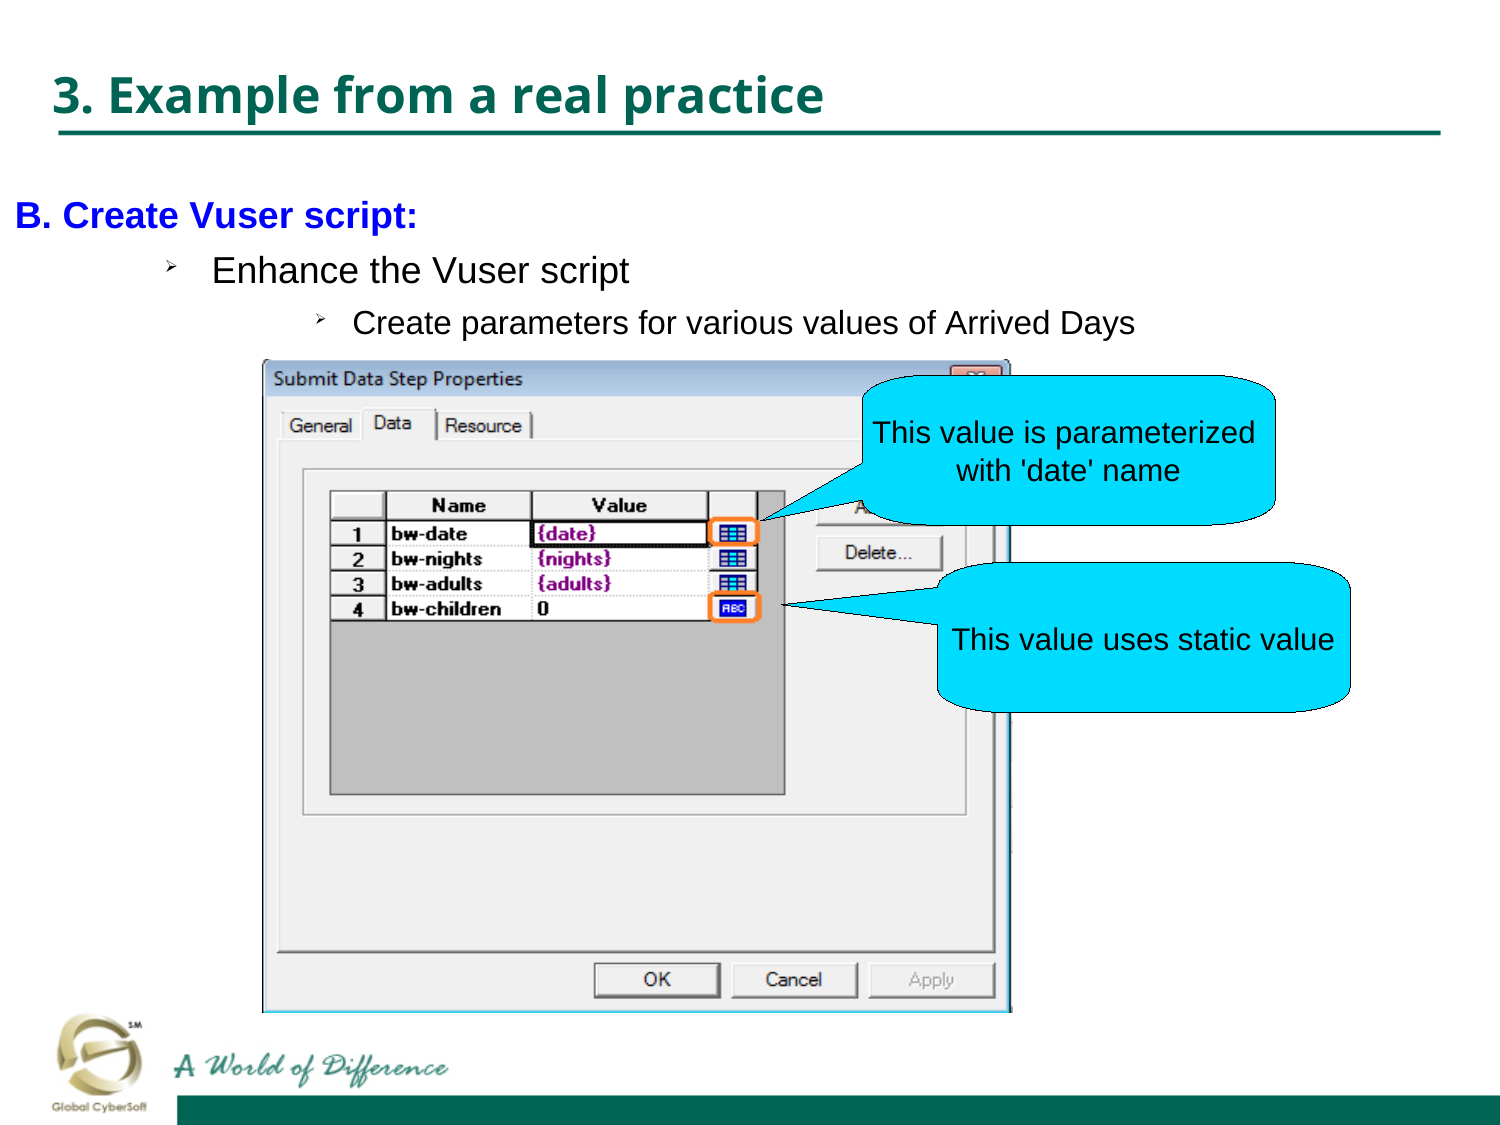

# 3. Example from a real practice
B. Create Vuser script:
Enhance the Vuser script
Create parameters for various values of Arrived Days
This value is parameterized
with 'date' name
This value uses static value